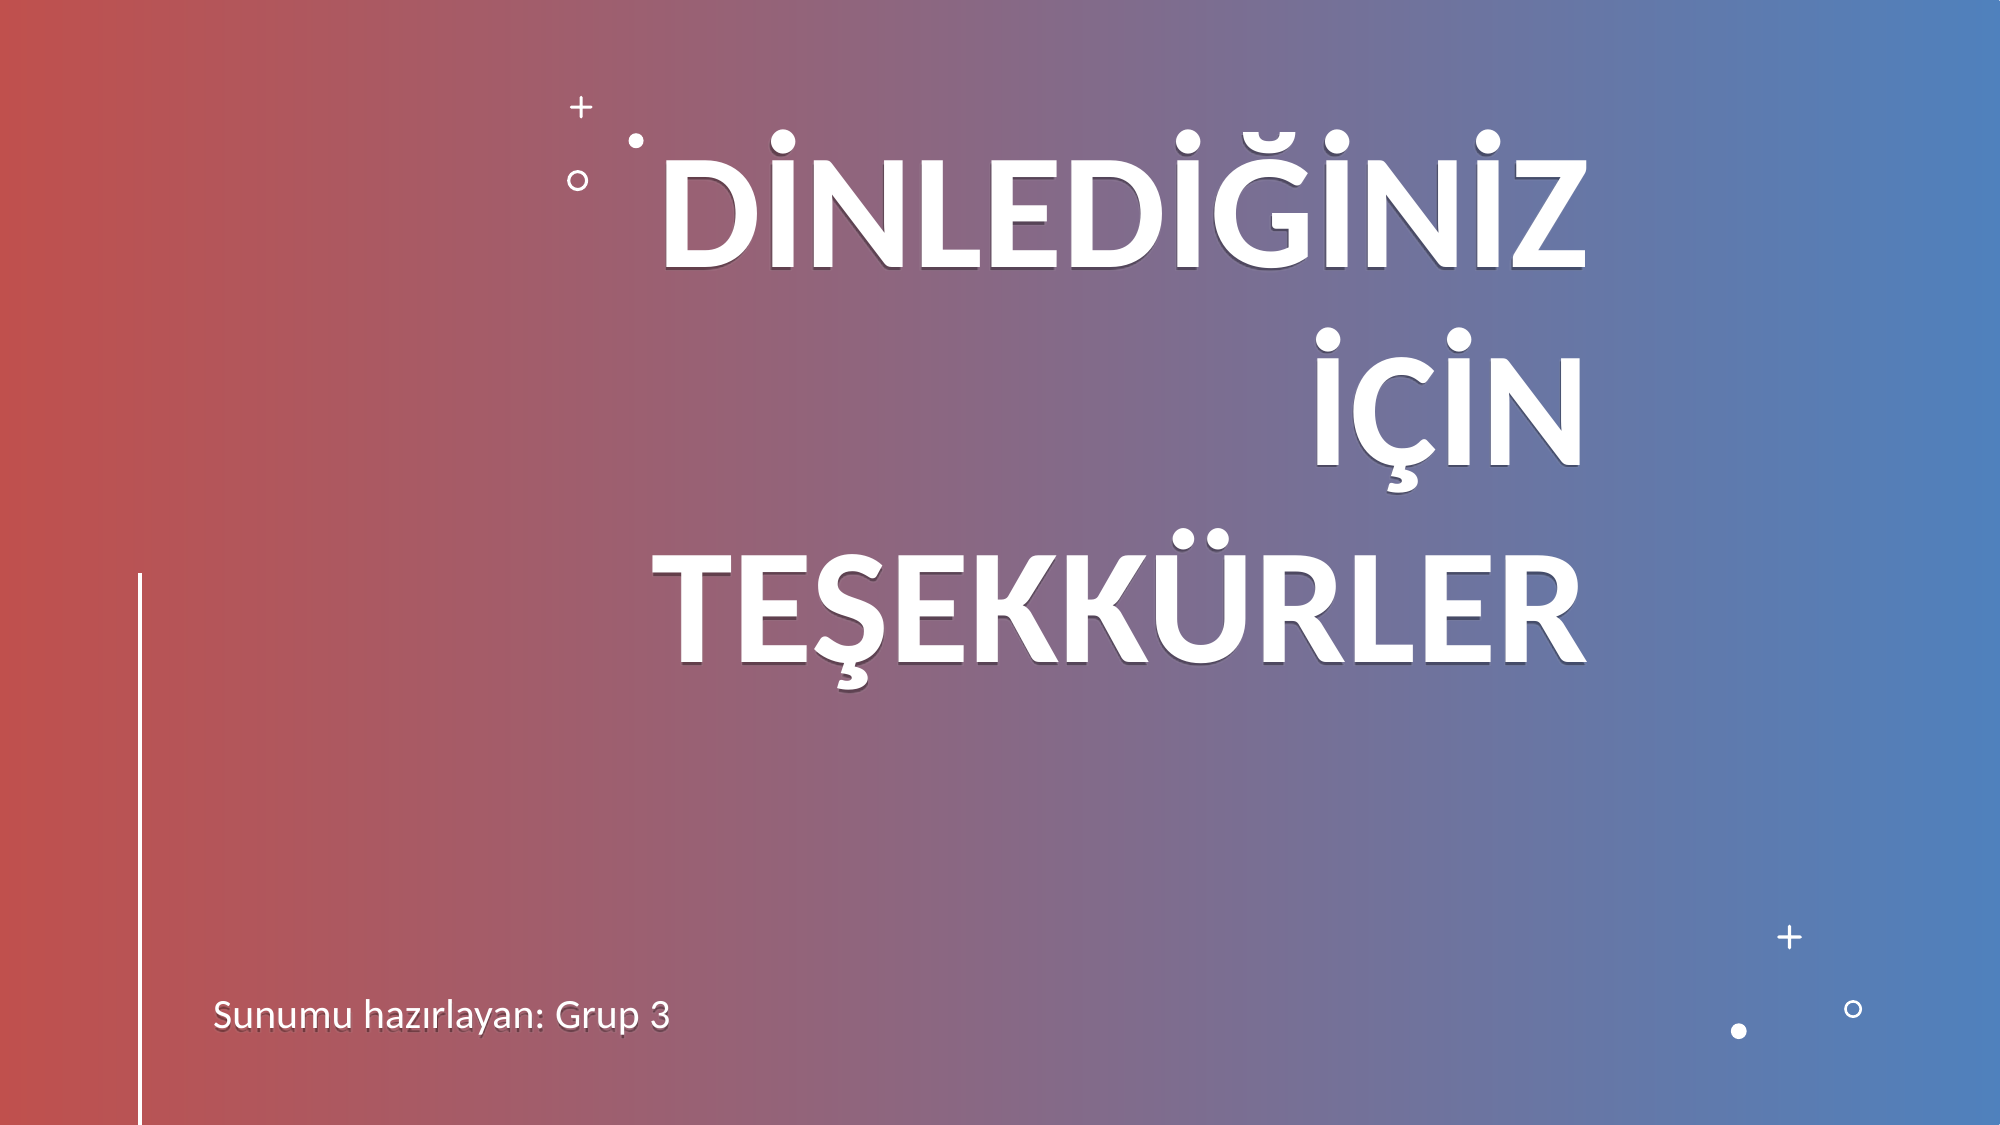

# DİNLEDİĞİNİZ İÇİN TEŞEKKÜRLER
Sunumu hazırlayan: Grup 3